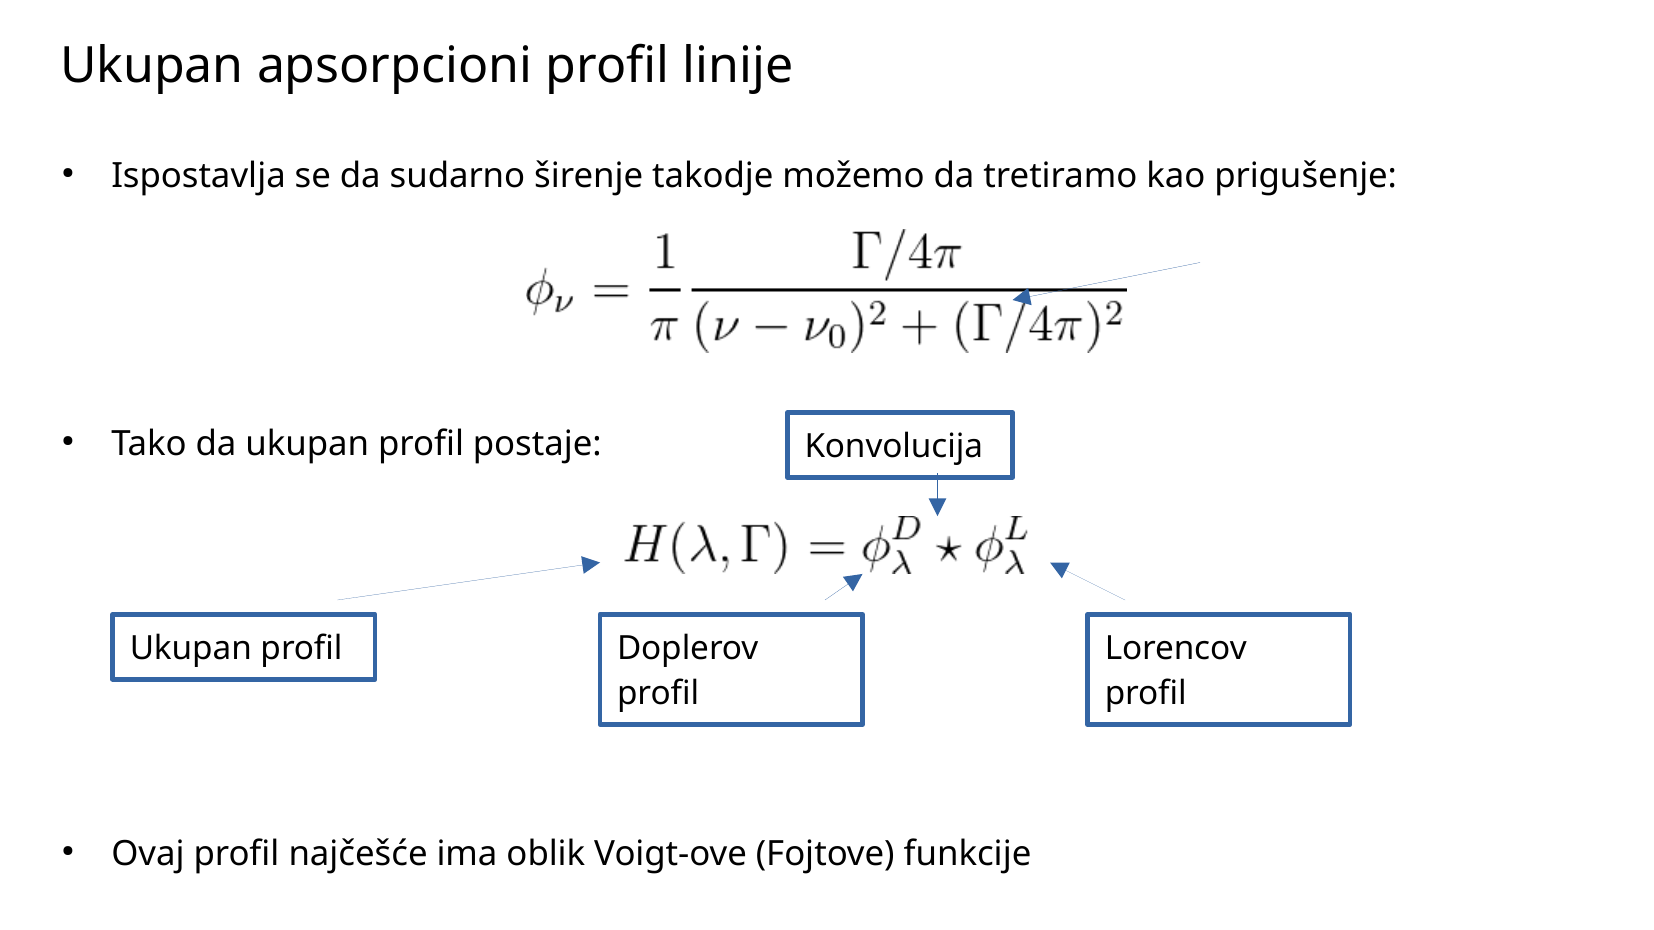

# Ukupan apsorpcioni profil linije
Ispostavlja se da sudarno širenje takodje možemo da tretiramo kao prigušenje:
Tako da ukupan profil postaje:
Ovaj profil najčešće ima oblik Voigt-ove (Fojtove) funkcije
Konvolucija
Ukupan profil
Doplerov profil
Lorencov profil